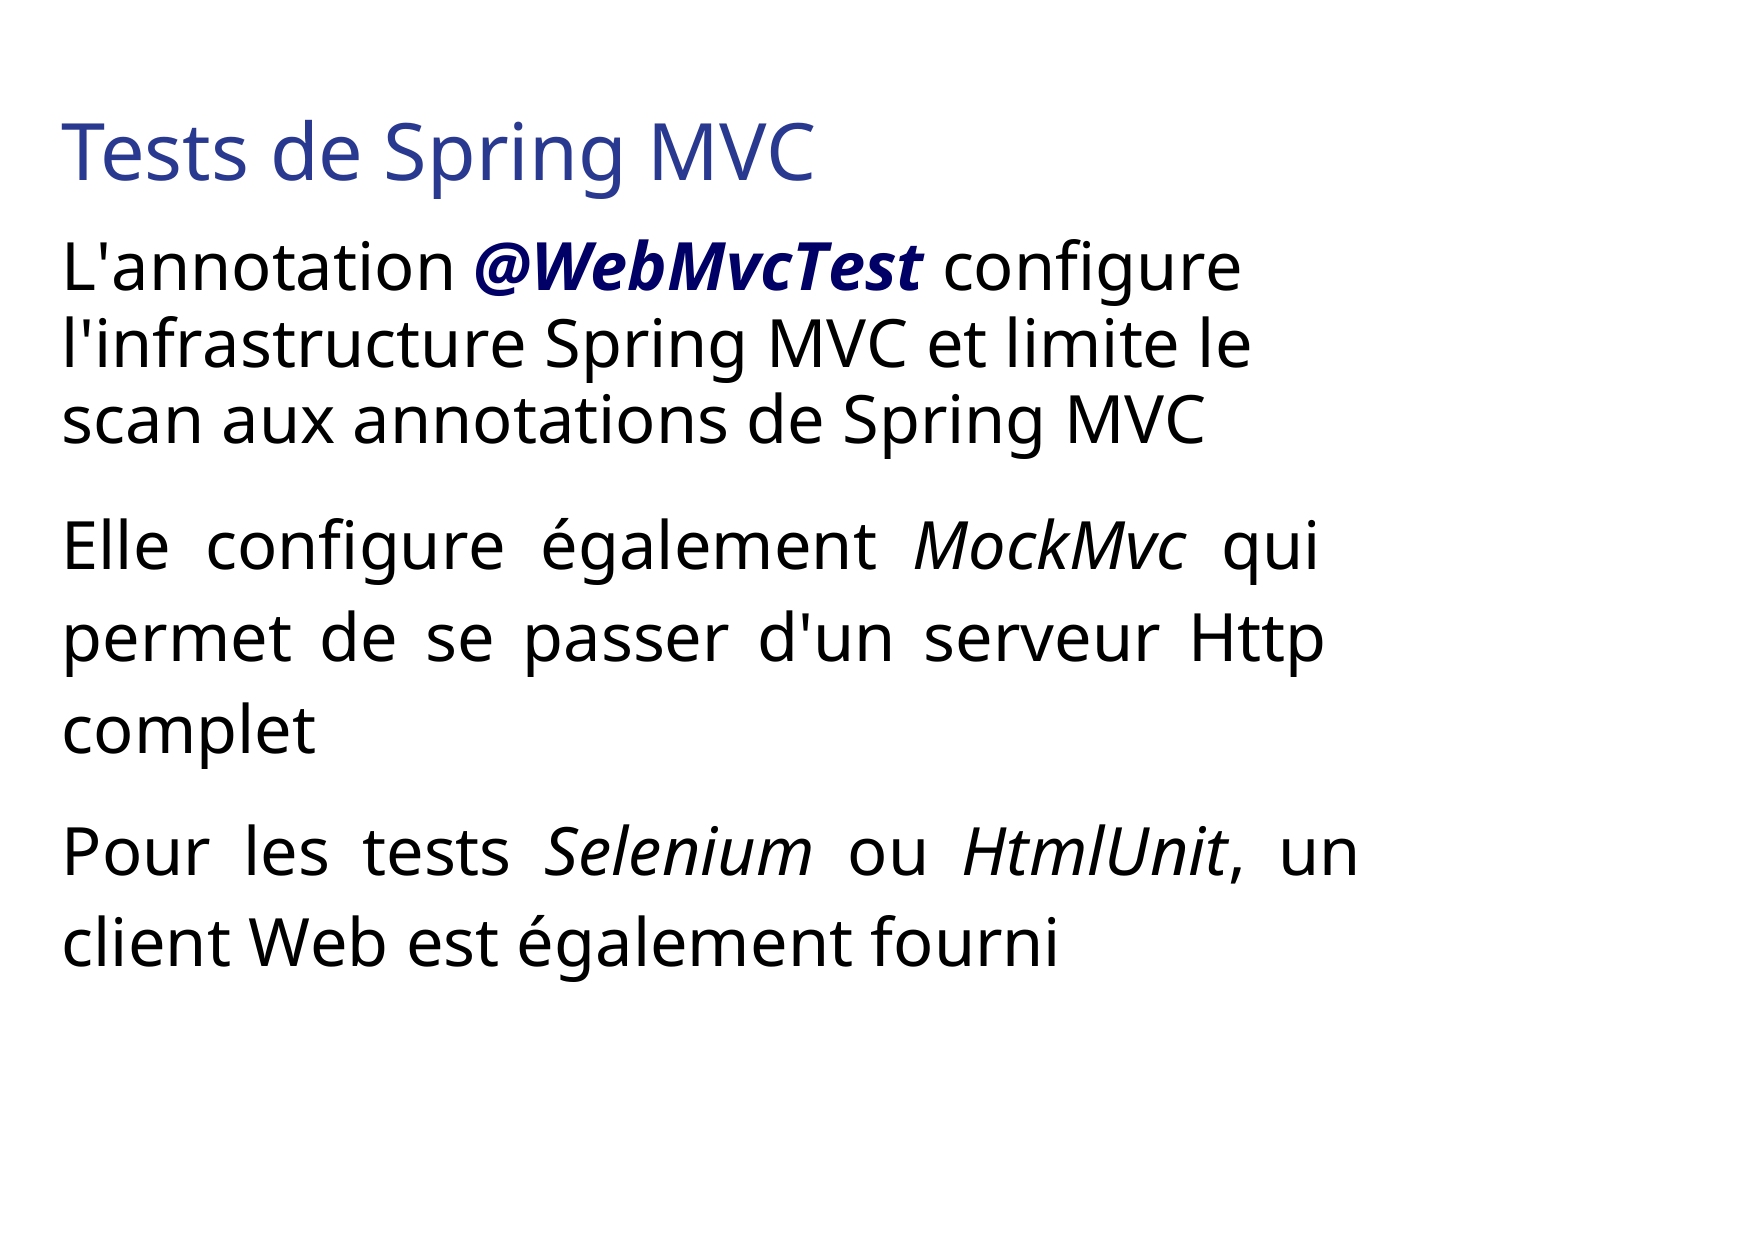

# Tests de Spring MVC
L'annotation @WebMvcTest configure l'infrastructure Spring MVC et limite le scan aux annotations de Spring MVC
Elle configure également MockMvc qui permet de se passer d'un serveur Http complet
Pour les tests Selenium ou HtmlUnit, un client Web est également fourni